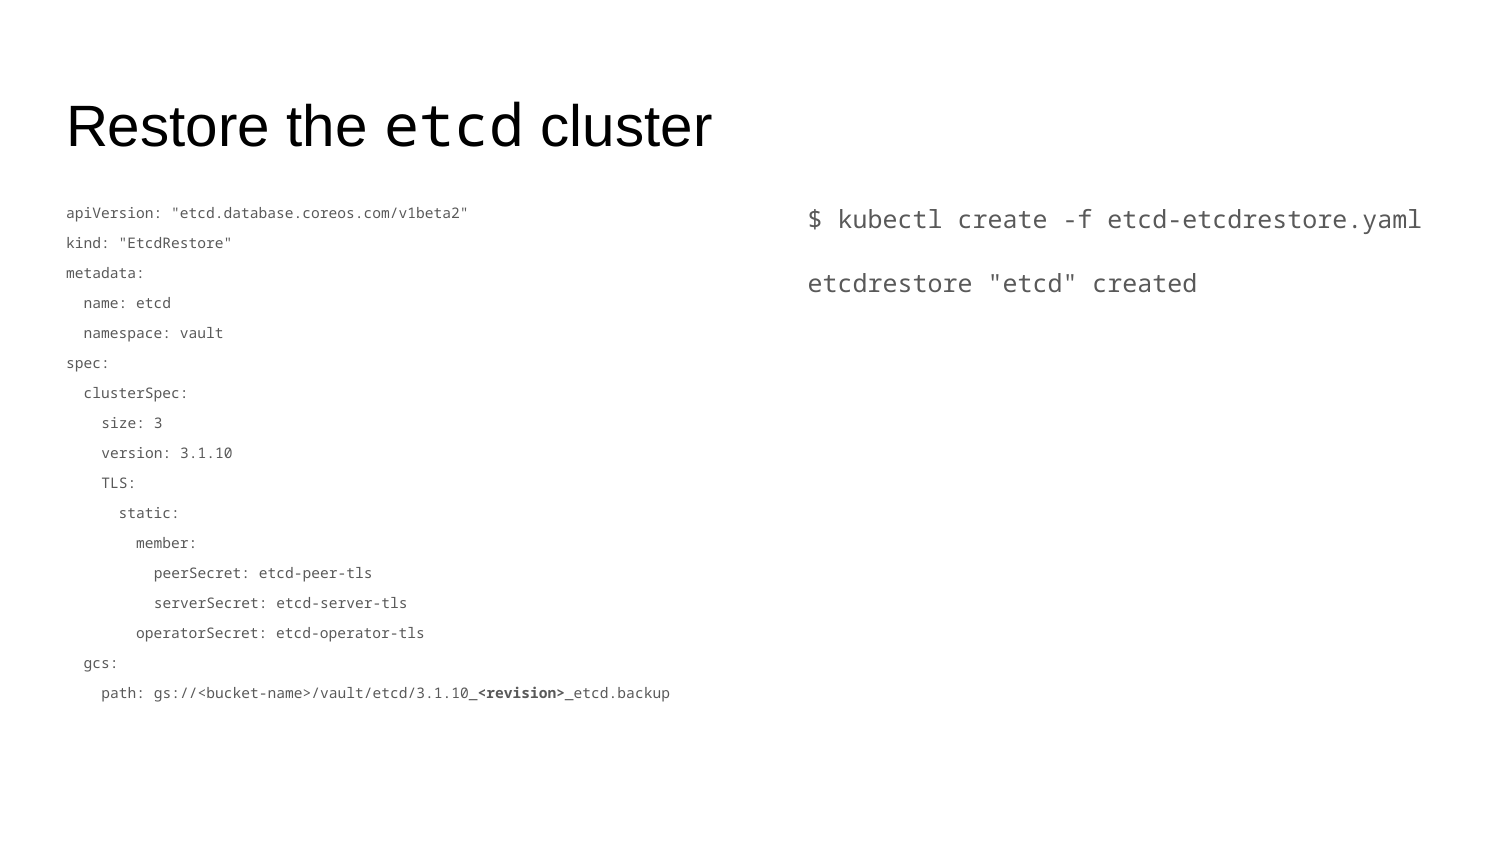

# Restore the etcd cluster
apiVersion: "etcd.database.coreos.com/v1beta2"
kind: "EtcdRestore"
metadata:
 name: etcd
 namespace: vault
spec:
 clusterSpec:
 size: 3
 version: 3.1.10
 TLS:
 static:
 member:
 peerSecret: etcd-peer-tls
 serverSecret: etcd-server-tls
 operatorSecret: etcd-operator-tls
 gcs:
 path: gs://<bucket-name>/vault/etcd/3.1.10_<revision>_etcd.backup
$ kubectl create -f etcd-etcdrestore.yaml
etcdrestore "etcd" created